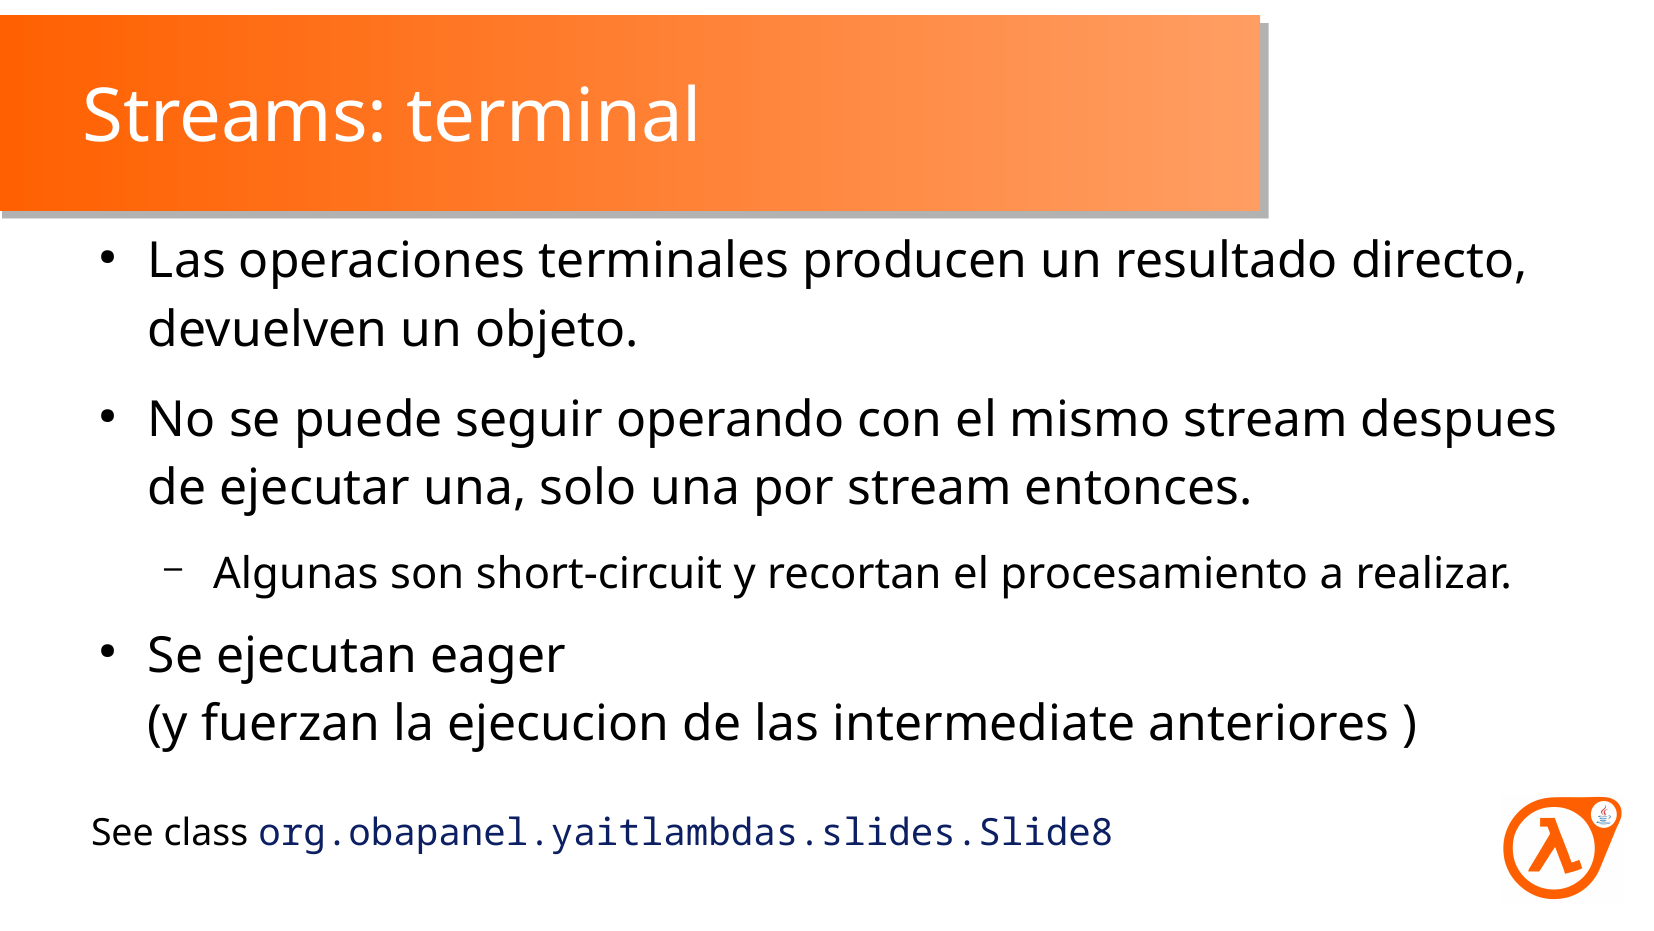

# Streams: terminal
Las operaciones terminales producen un resultado directo, devuelven un objeto.
No se puede seguir operando con el mismo stream despues de ejecutar una, solo una por stream entonces.
Algunas son short-circuit y recortan el procesamiento a realizar.
Se ejecutan eager
(y fuerzan la ejecucion de las intermediate anteriores )
See class org.obapanel.yaitlambdas.slides.Slide8